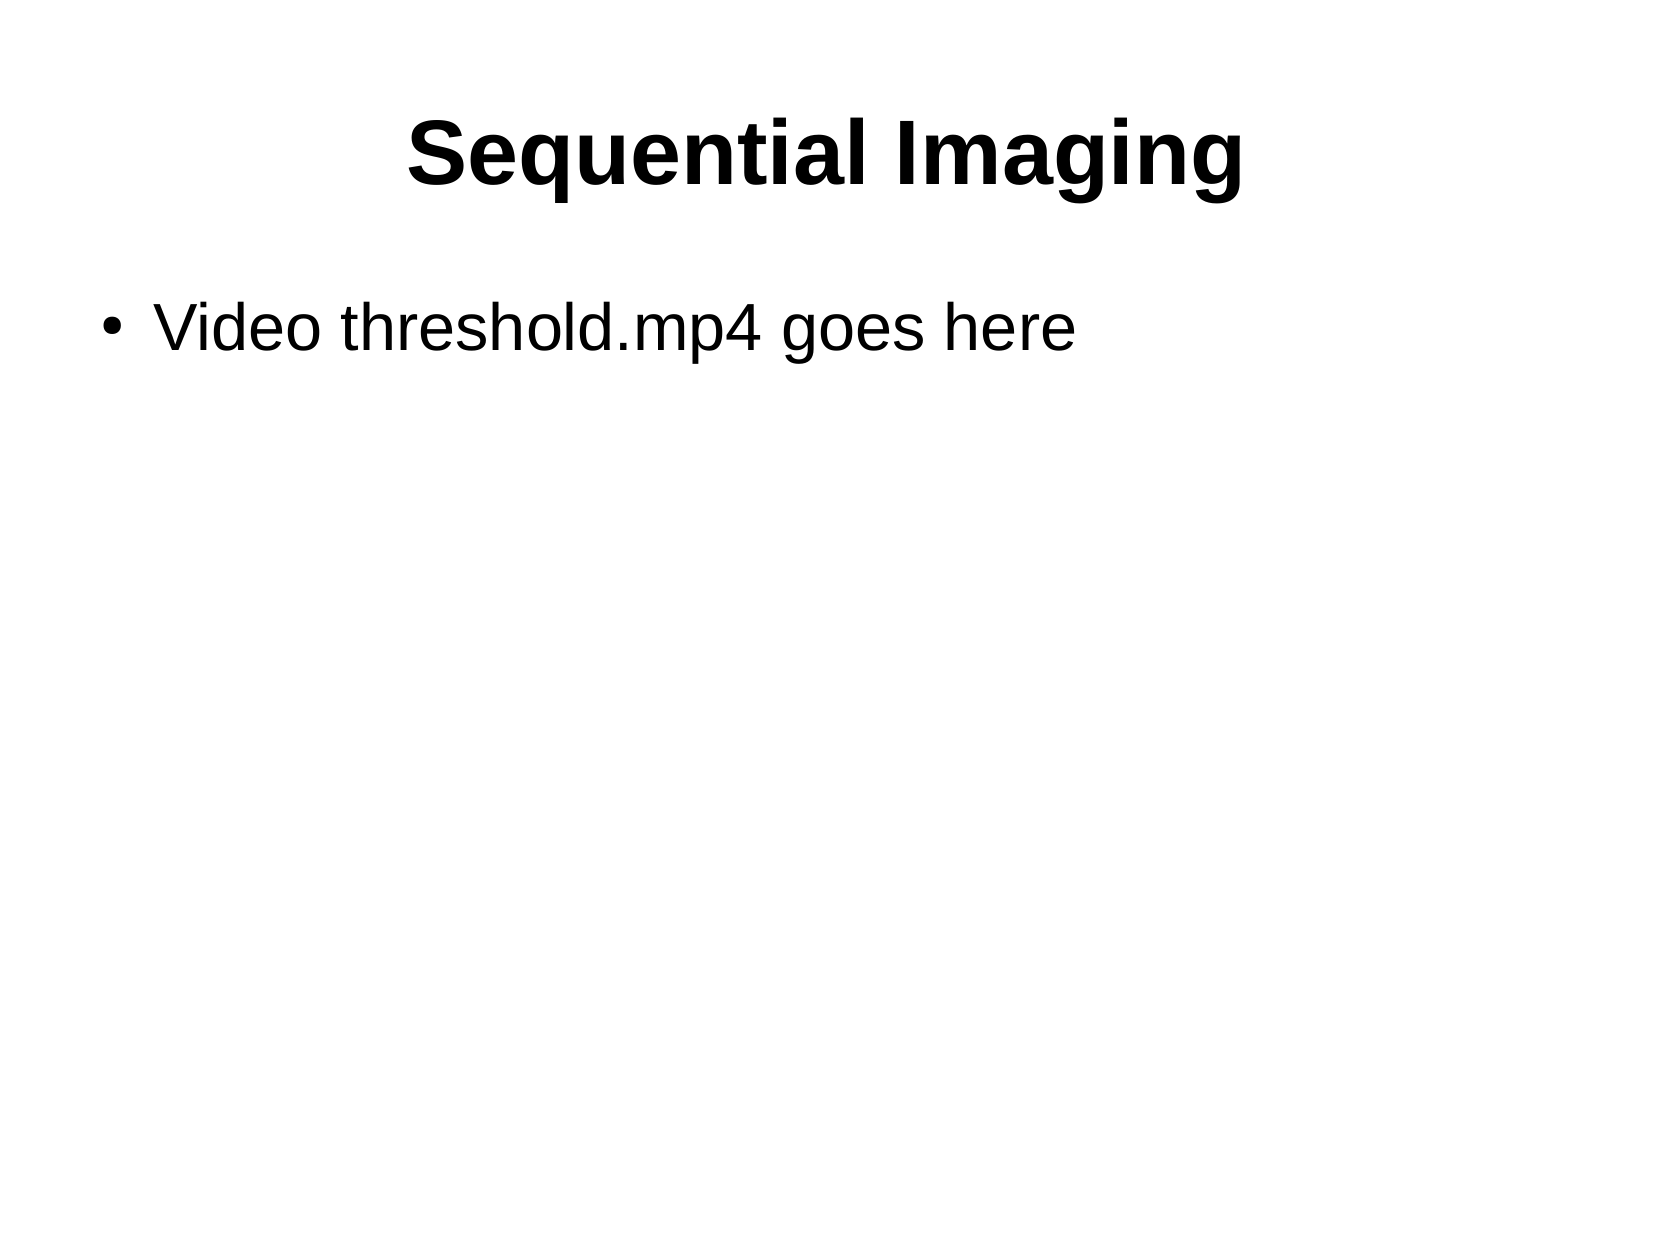

Sequential Imaging
# Video threshold.mp4 goes here